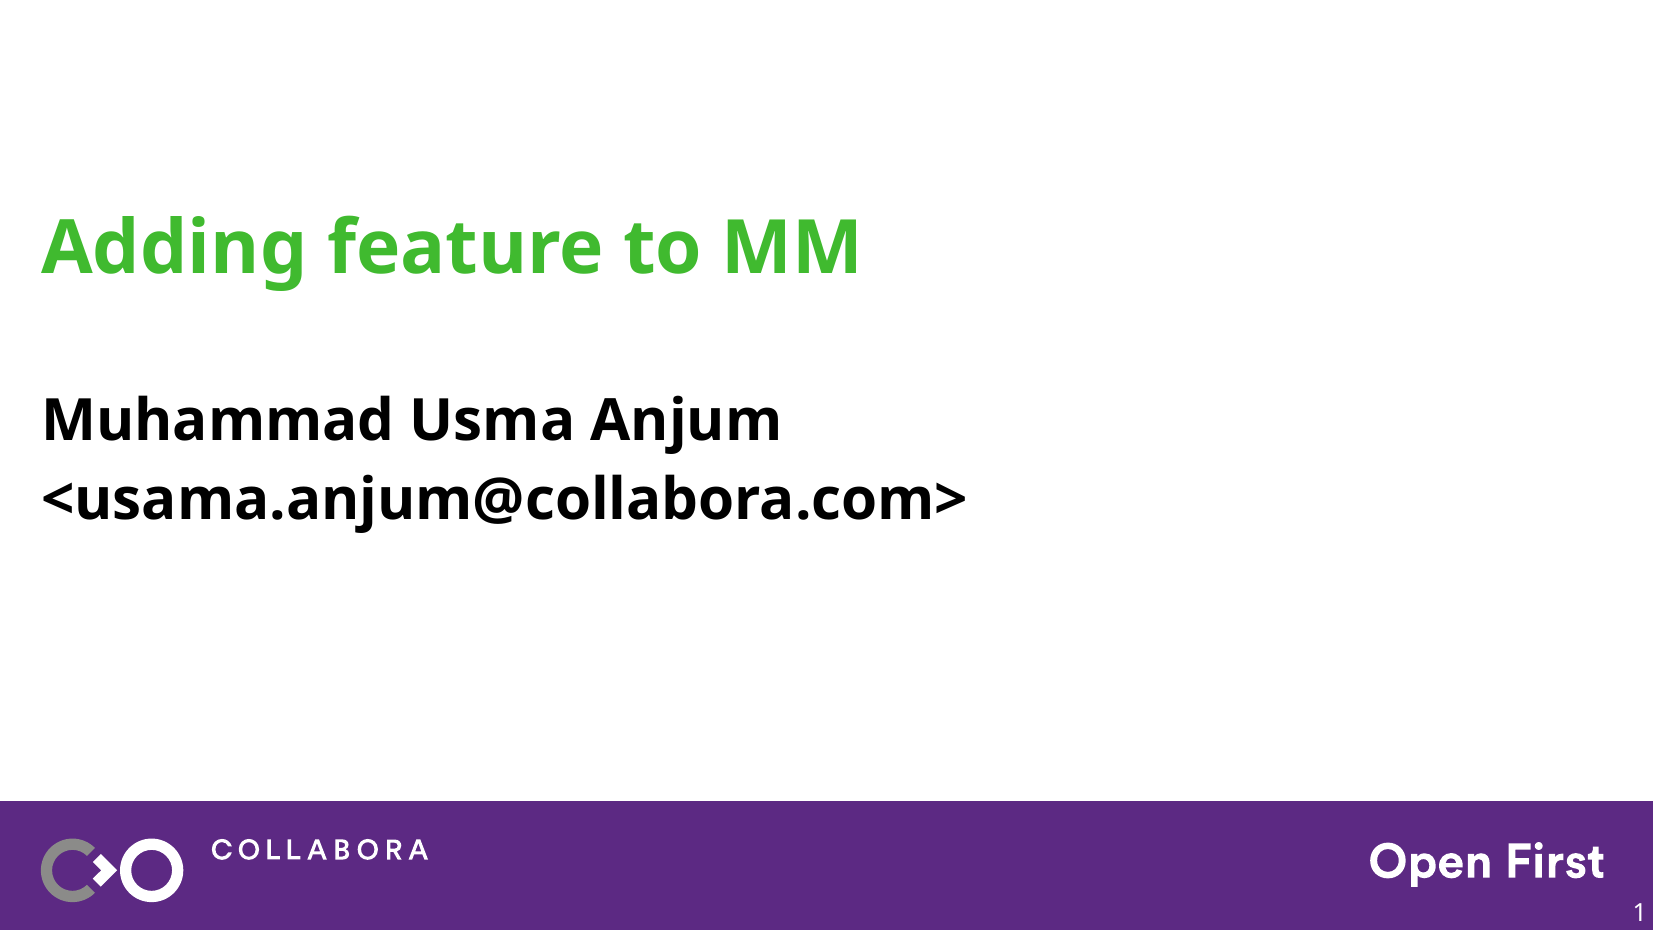

# Adding feature to MM
Muhammad Usma Anjum <usama.anjum@collabora.com>